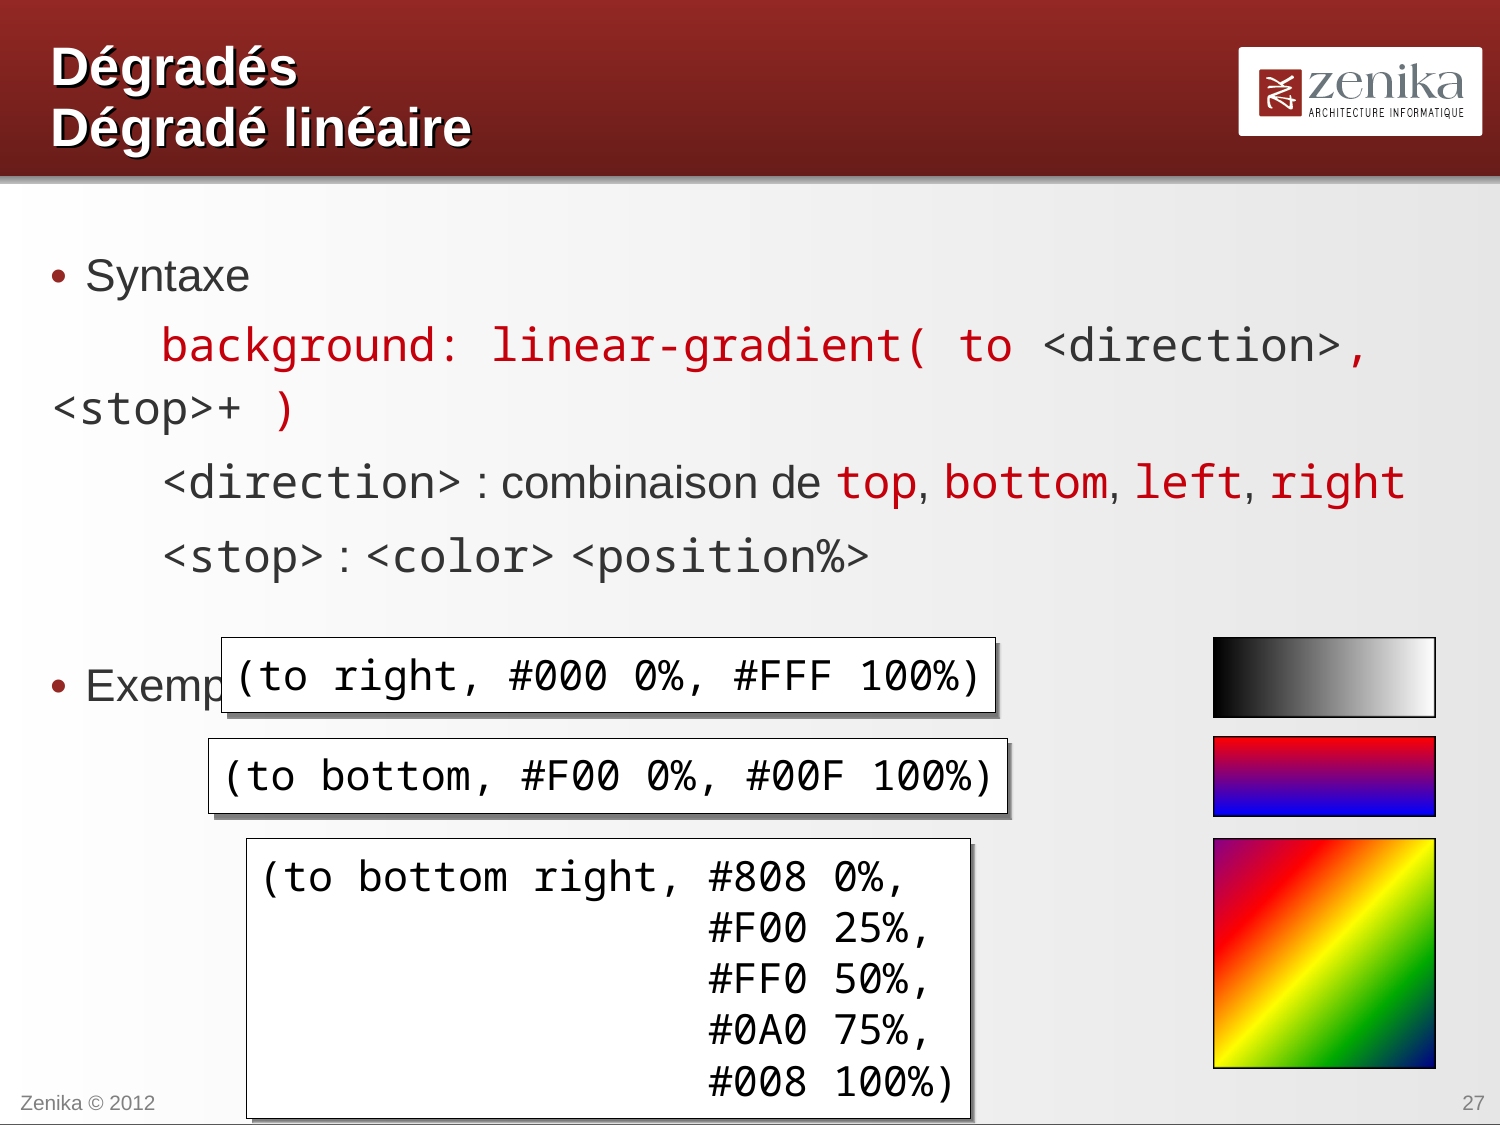

# Dégradés Dégradé linéaire
Syntaxe
 background: linear-gradient( to <direction>, <stop>+ )
 <direction> : combinaison de top, bottom, left, right
 <stop> : <color> <position%>
Exemples
(to right, #000 0%, #FFF 100%)
(to bottom, #F00 0%, #00F 100%)
(to bottom right, #808 0%,
 #F00 25%,
 #FF0 50%,
 #0A0 75%,
 #008 100%)